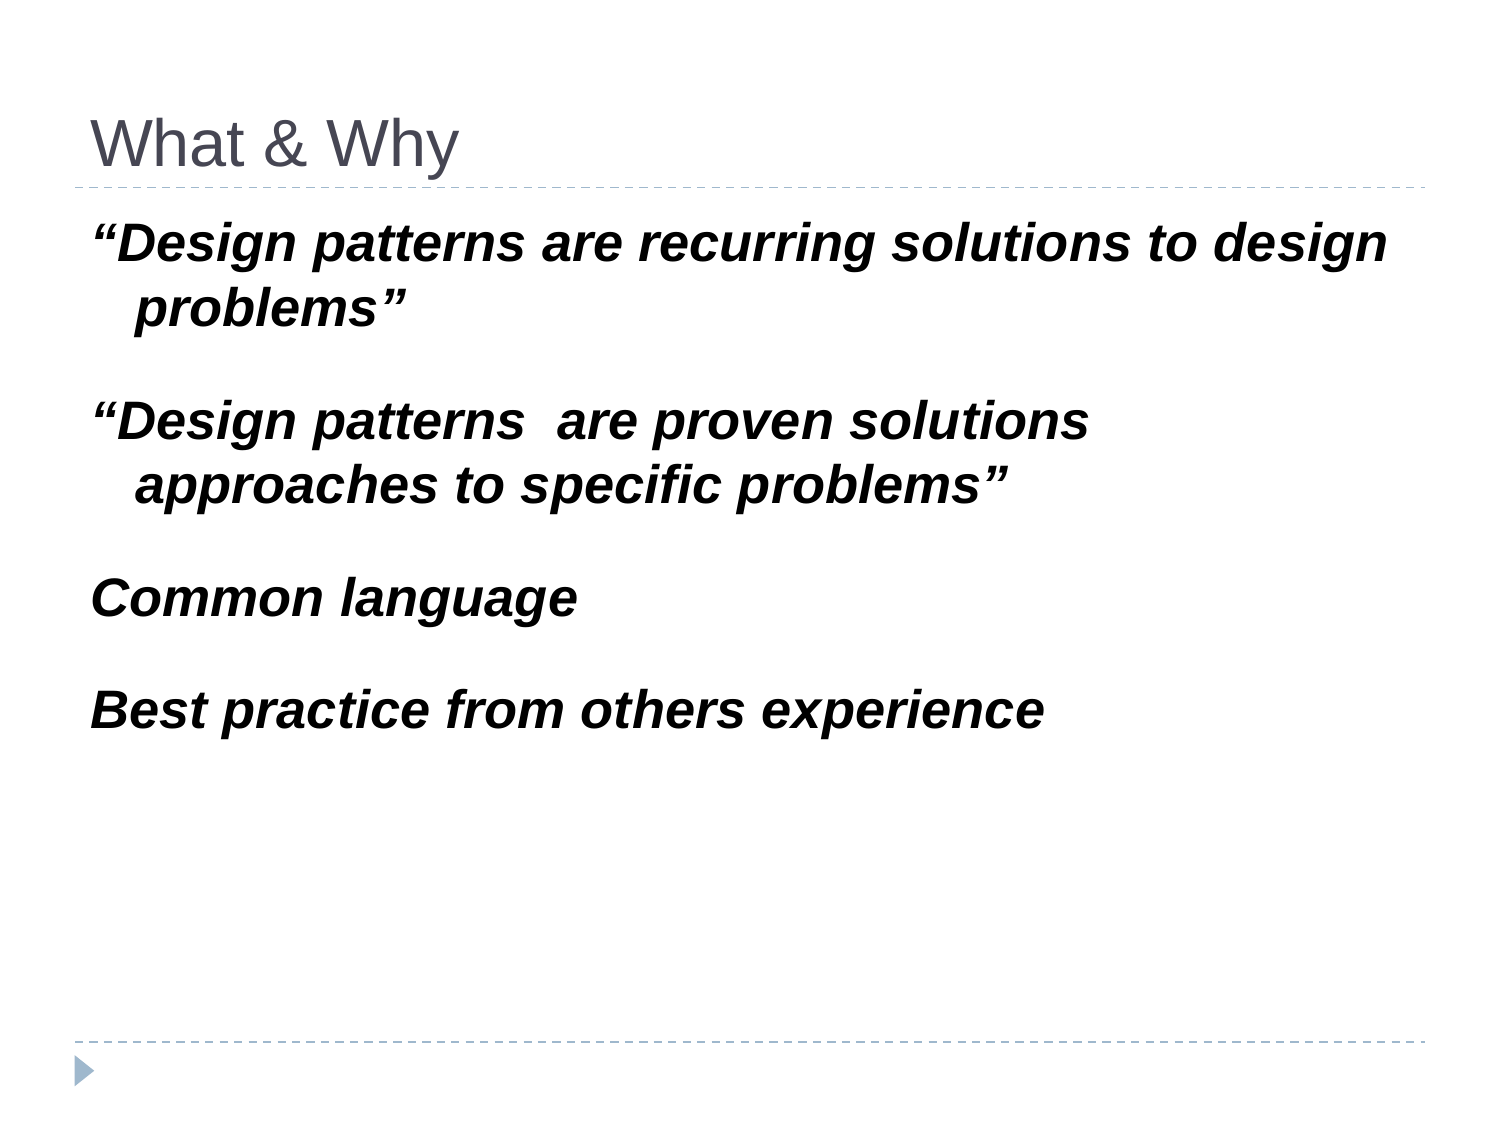

# What & Why
“Design patterns are recurring solutions to design problems”
“Design patterns are proven solutions approaches to specific problems”
Common language
Best practice from others experience